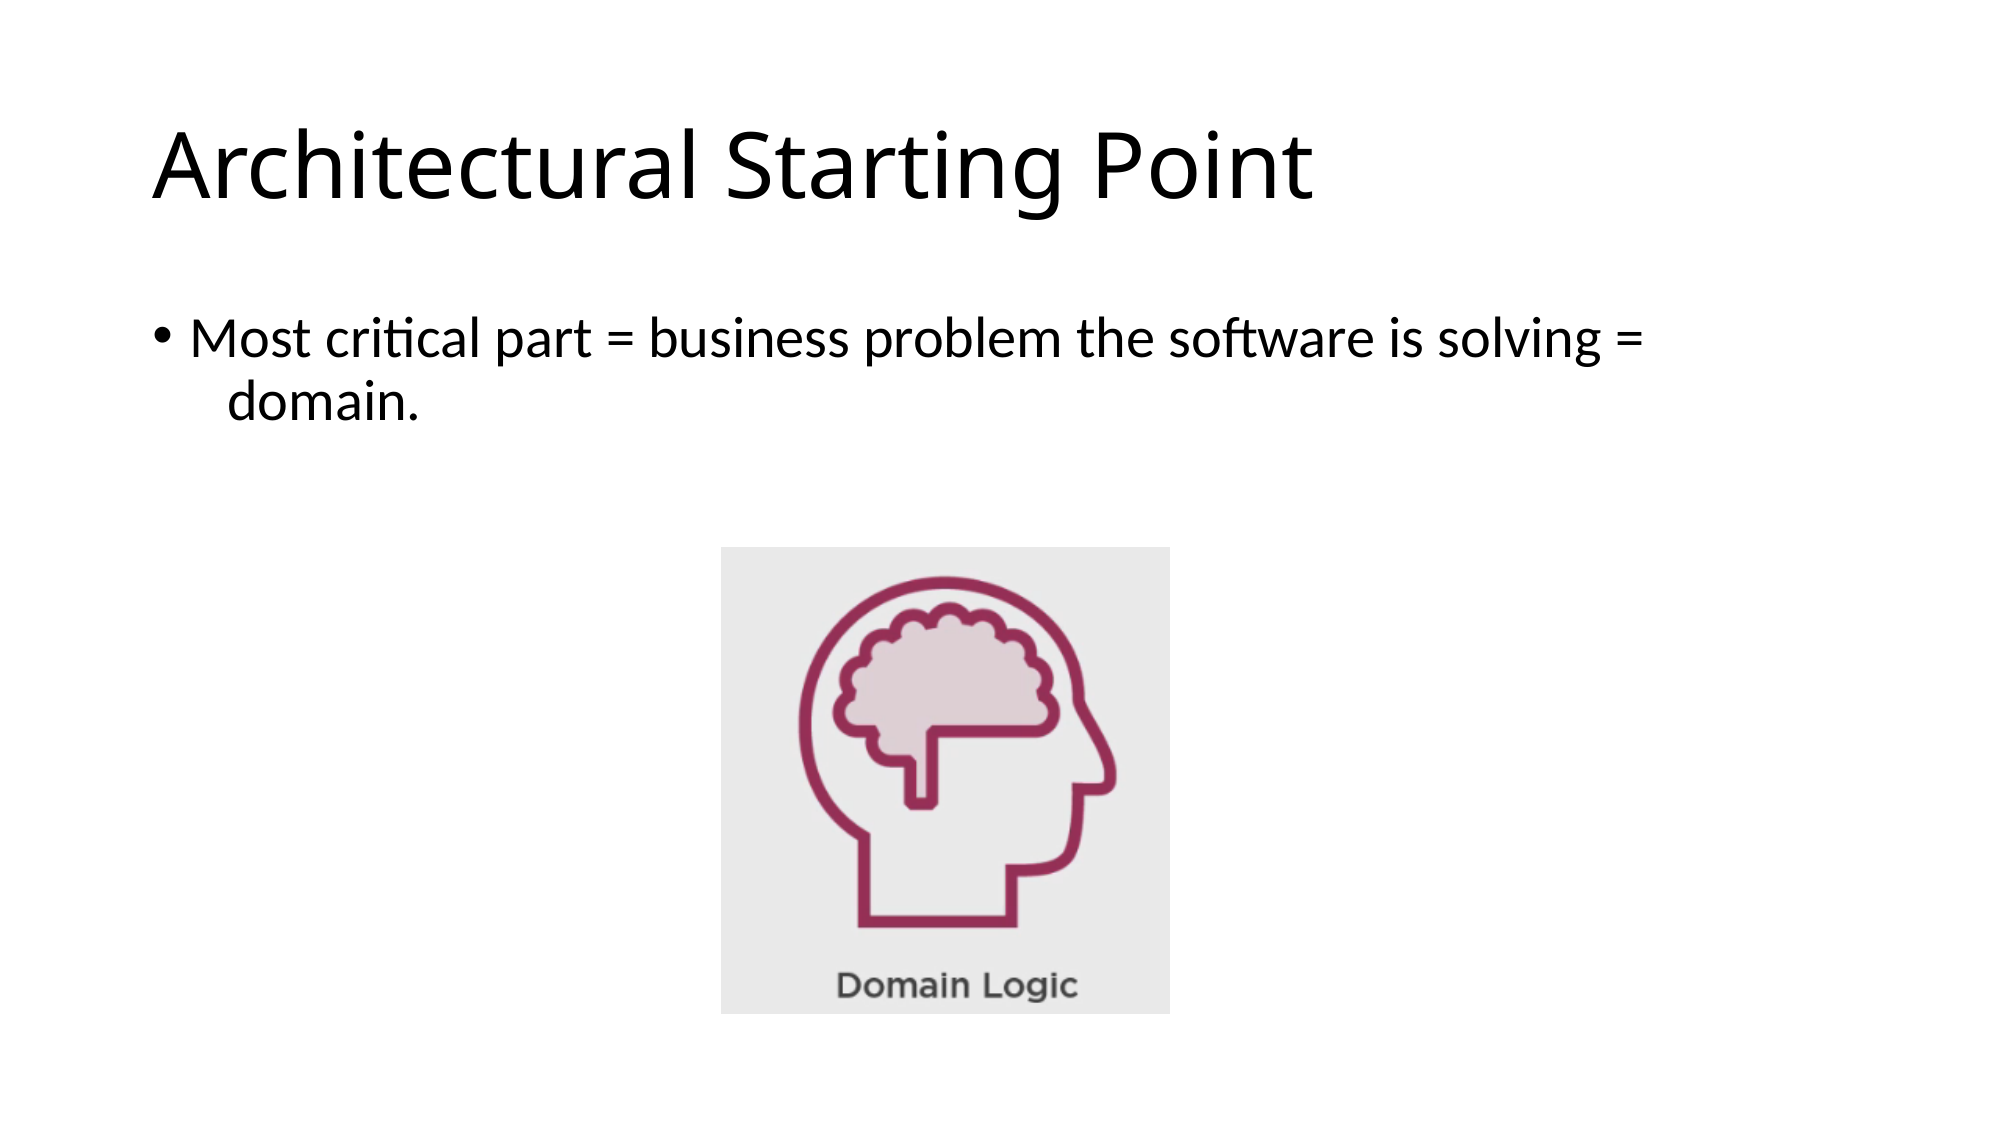

# Architectural Starting Point
Most critical part = business problem the software is solving = domain.